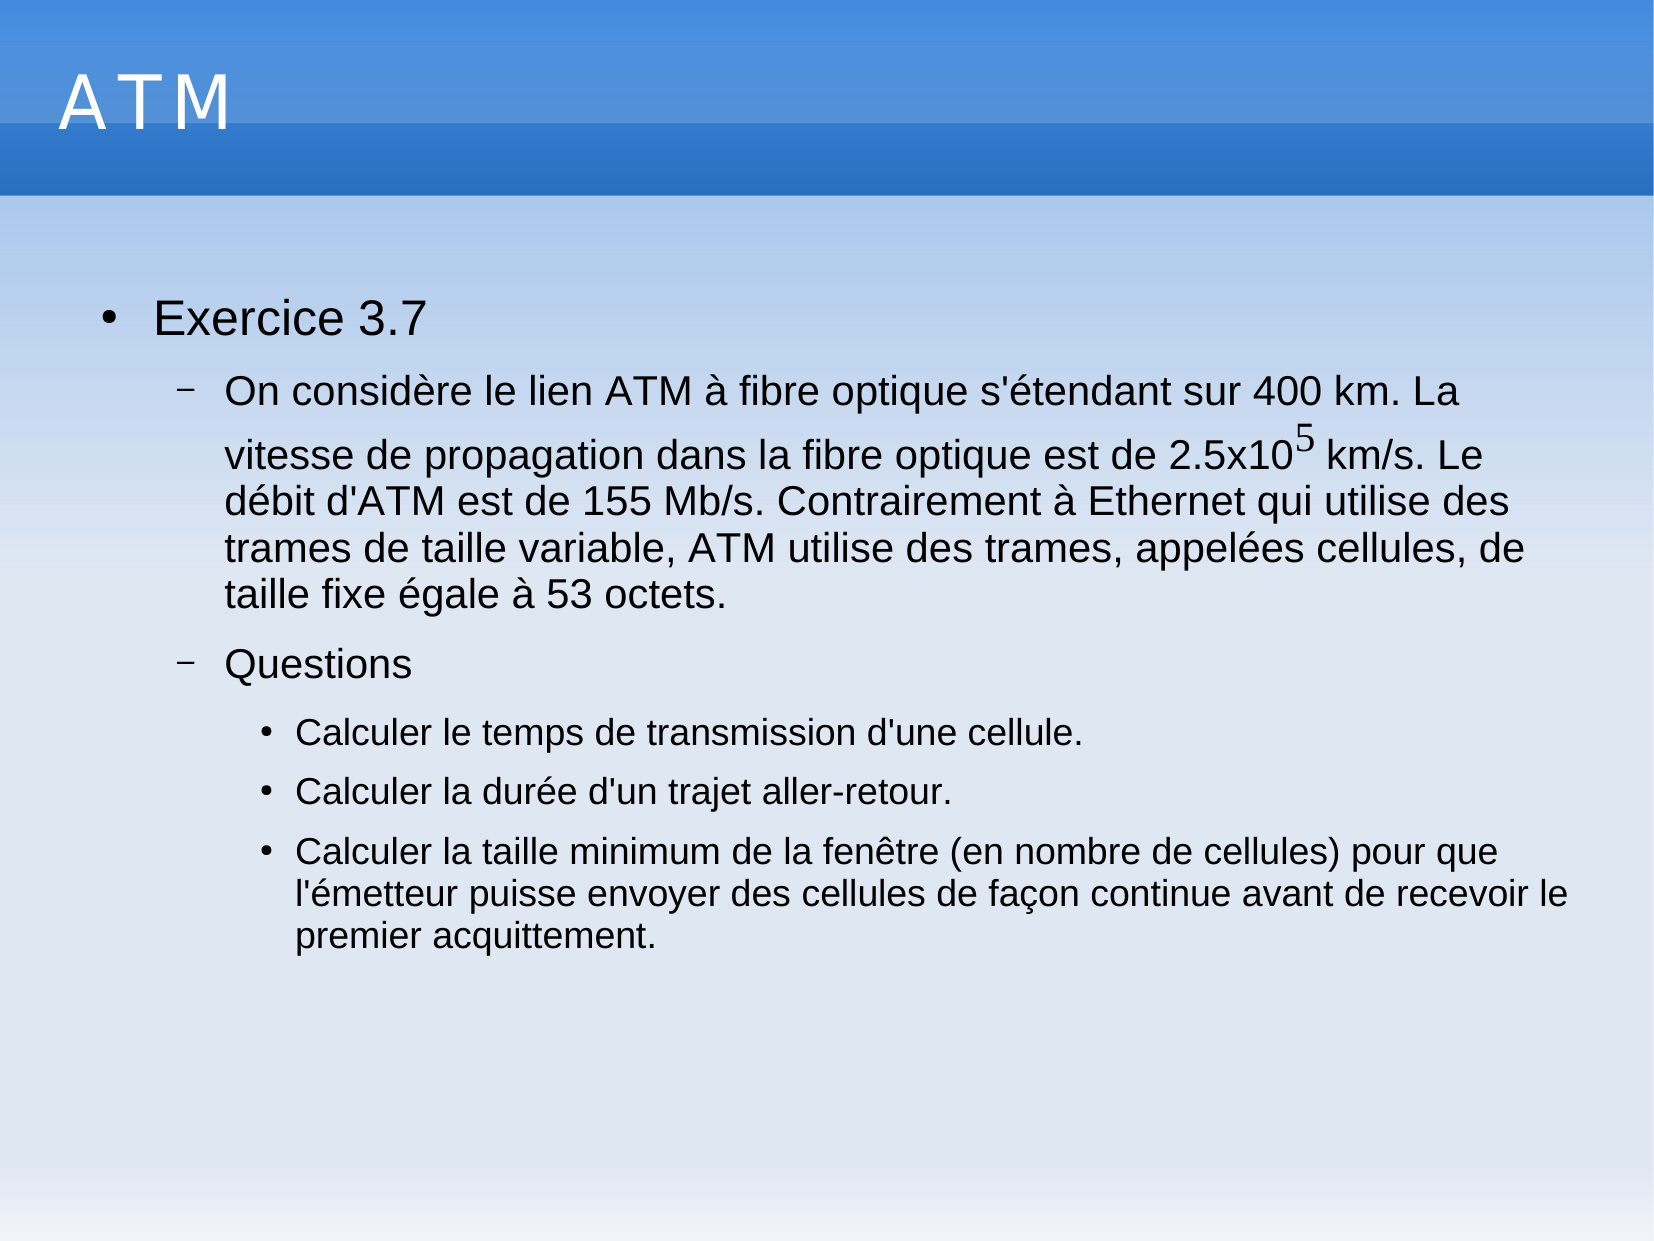

# ATM
Exercice 3.7
On considère le lien ATM à fibre optique s'étendant sur 400 km. La vitesse de propagation dans la fibre optique est de 2.5x105 km/s. Le débit d'ATM est de 155 Mb/s. Contrairement à Ethernet qui utilise des trames de taille variable, ATM utilise des trames, appelées cellules, de taille fixe égale à 53 octets.
Questions
Calculer le temps de transmission d'une cellule.
Calculer la durée d'un trajet aller-retour.
Calculer la taille minimum de la fenêtre (en nombre de cellules) pour que l'émetteur puisse envoyer des cellules de façon continue avant de recevoir le premier acquittement.